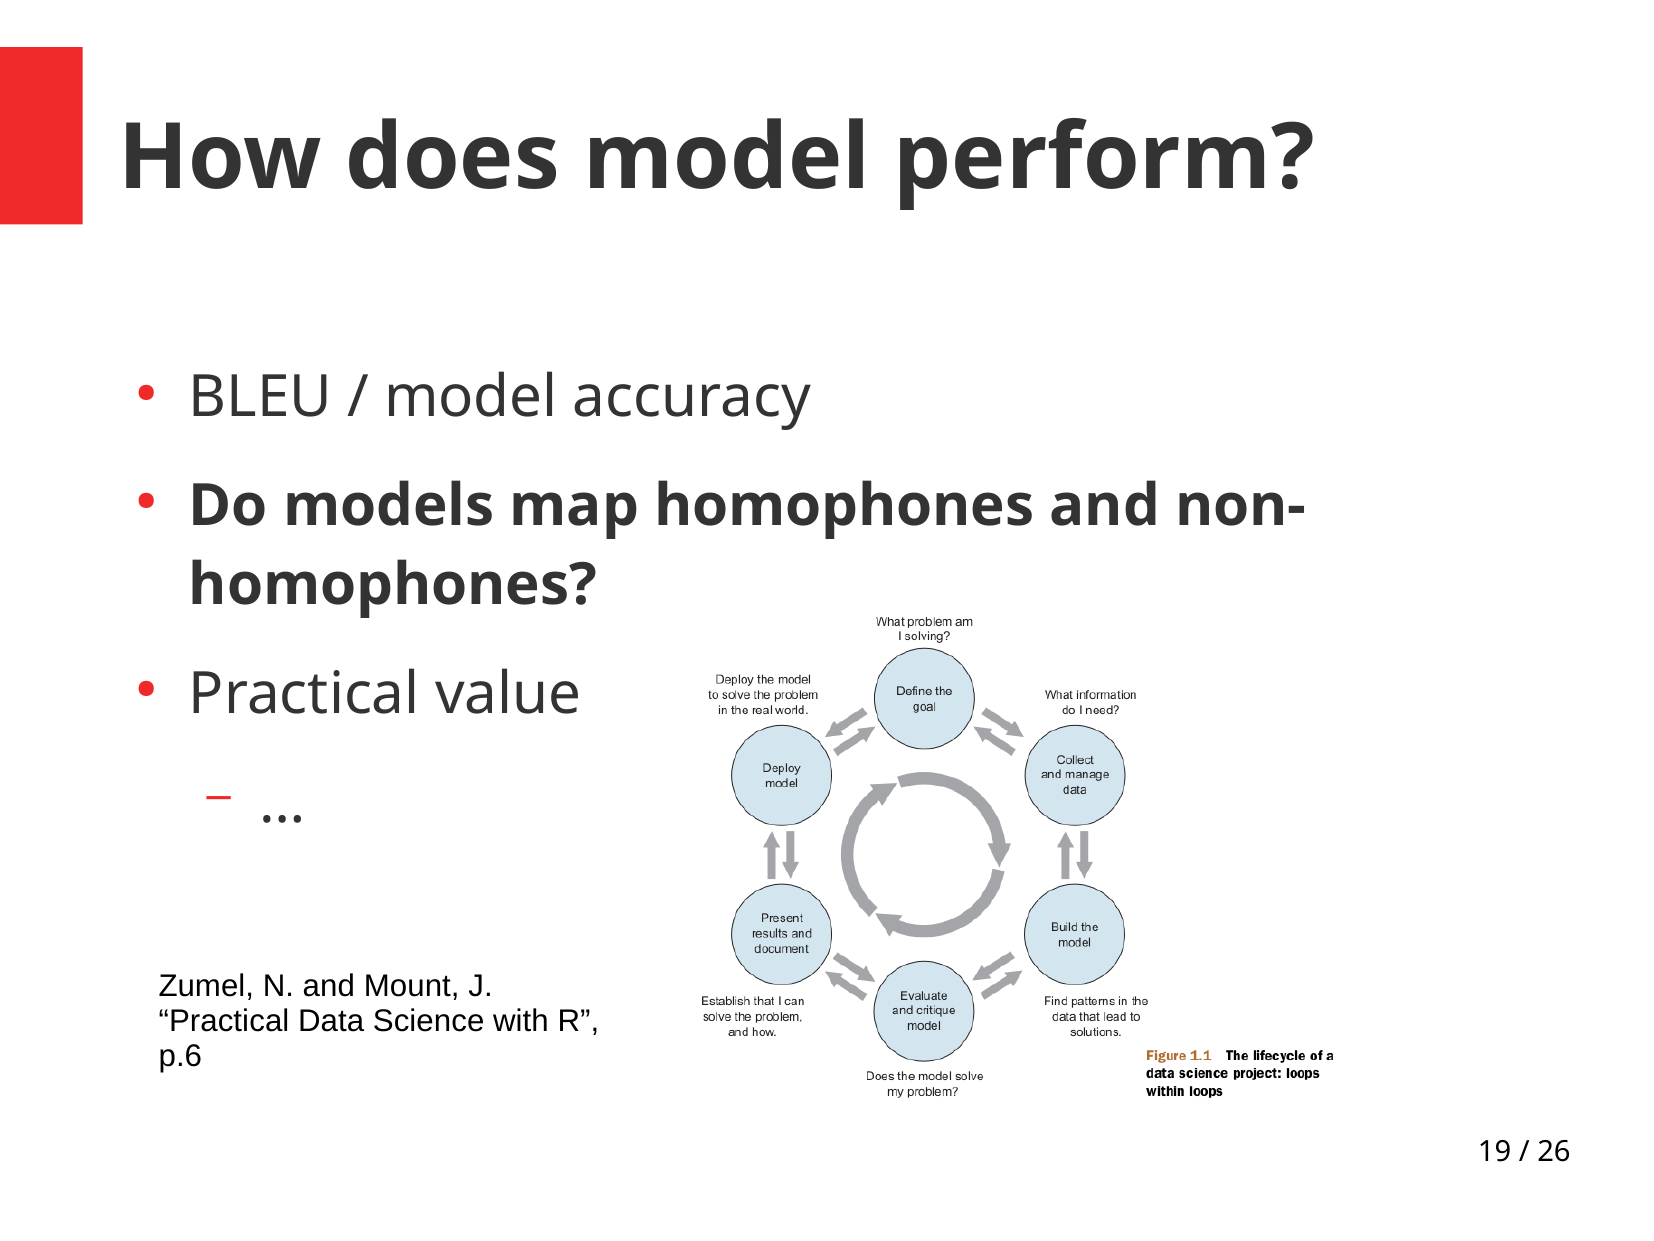

# How does model perform?
BLEU / model accuracy
Do models map homophones and non-homophones?
Practical value
…
Zumel, N. and Mount, J.
“Practical Data Science with R”,
p.6
19